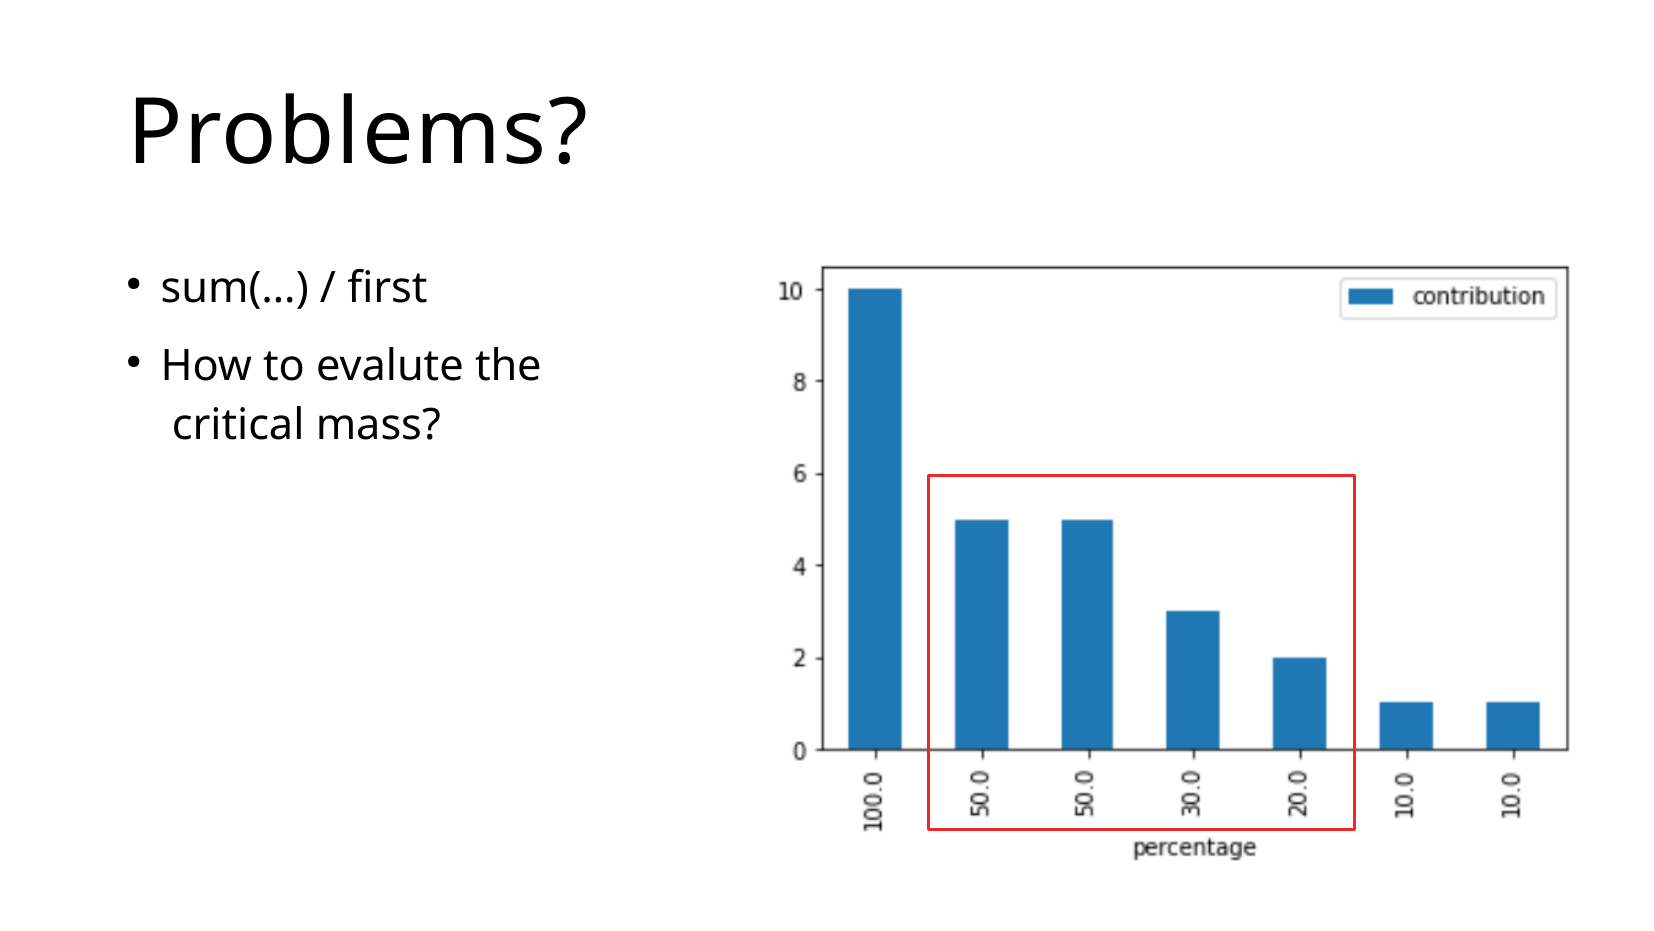

# Problems?
sum(…) / first
How to evalute the
 critical mass?